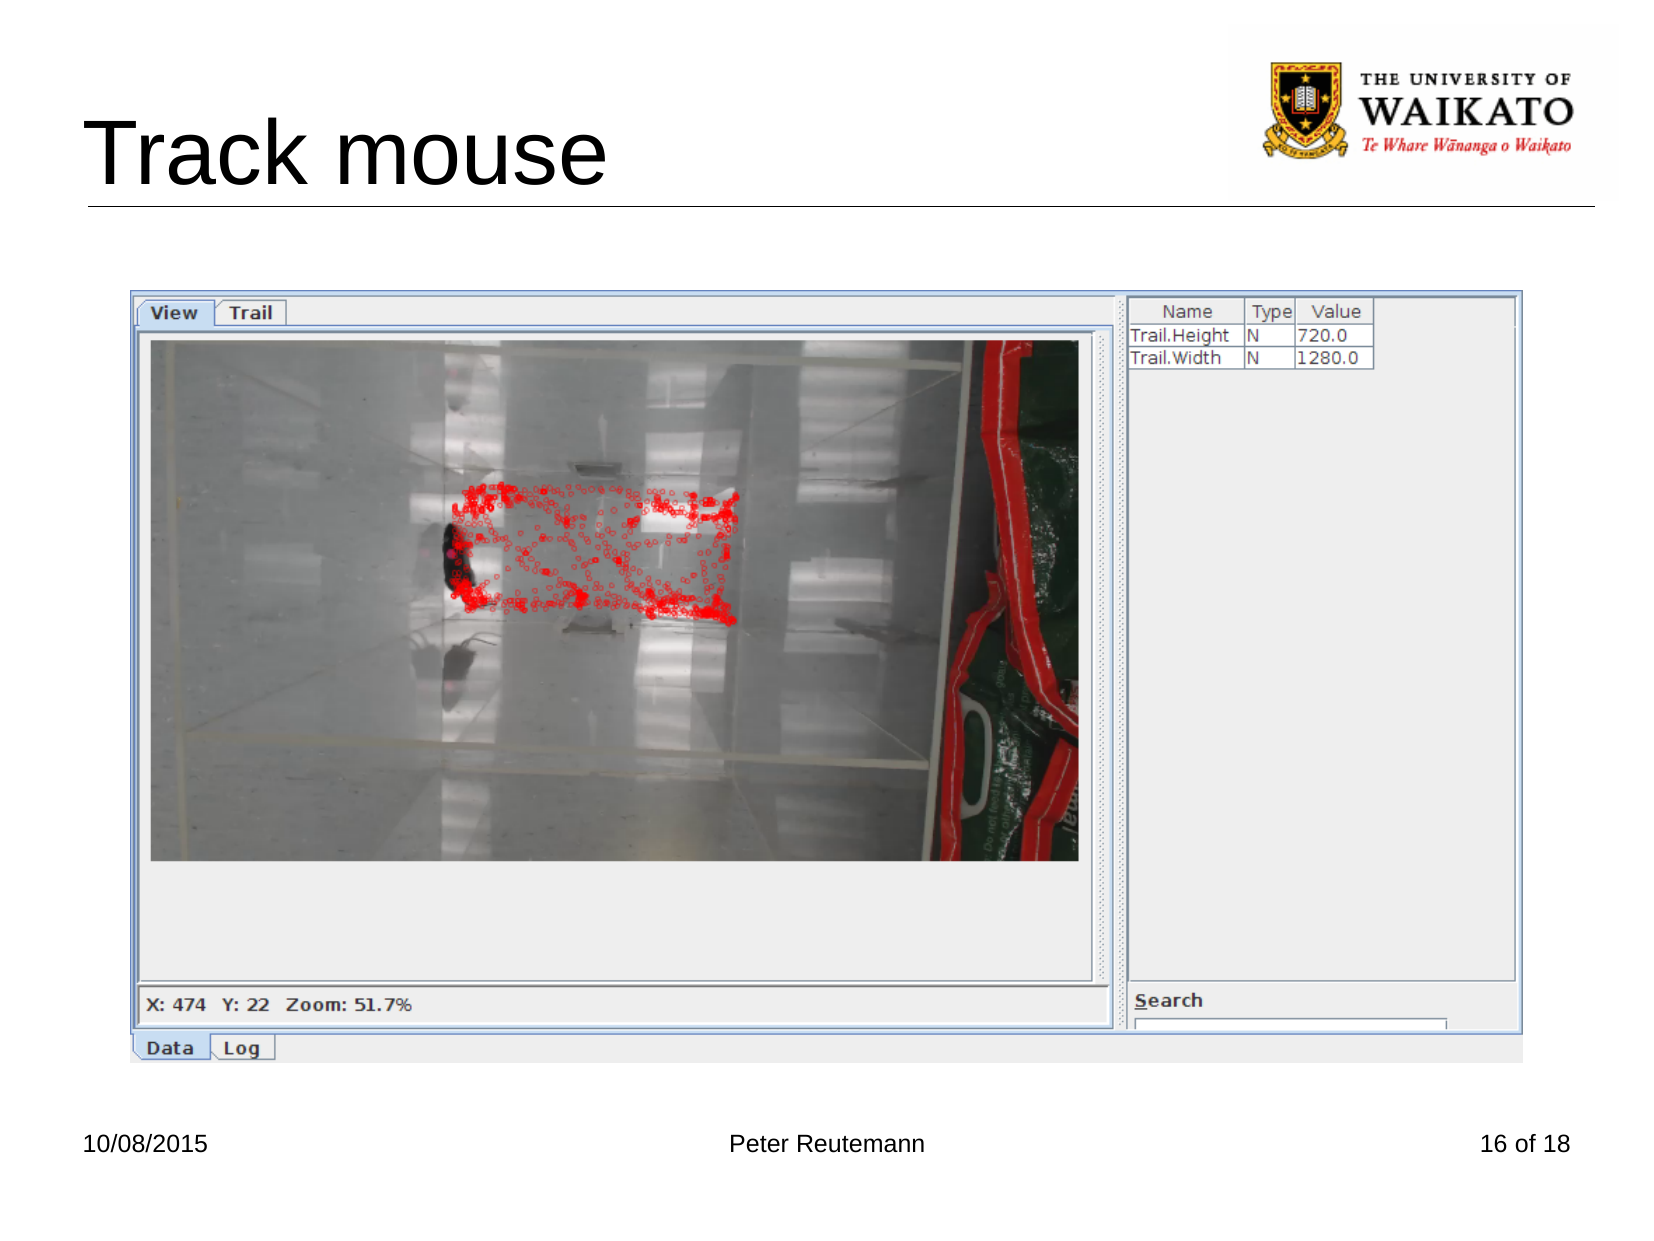

# Track mouse
10/08/2015
Peter Reutemann
16